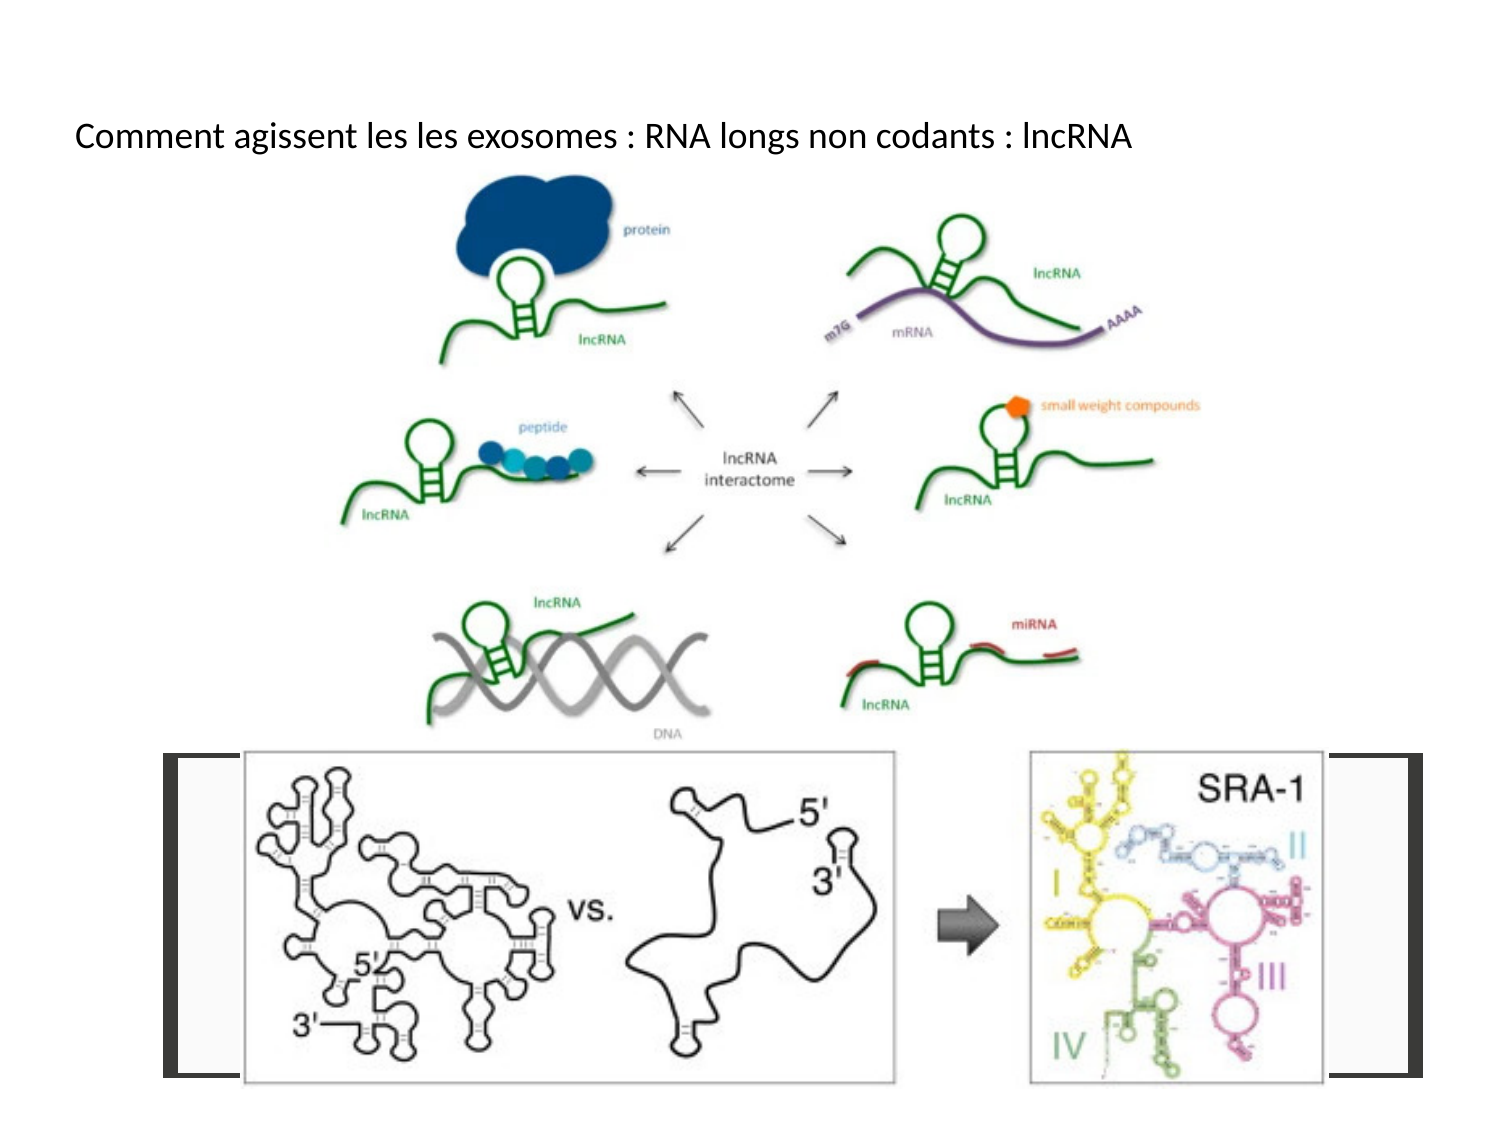

# Comment agissent les les exosomes : RNA longs non codants : lncRNA